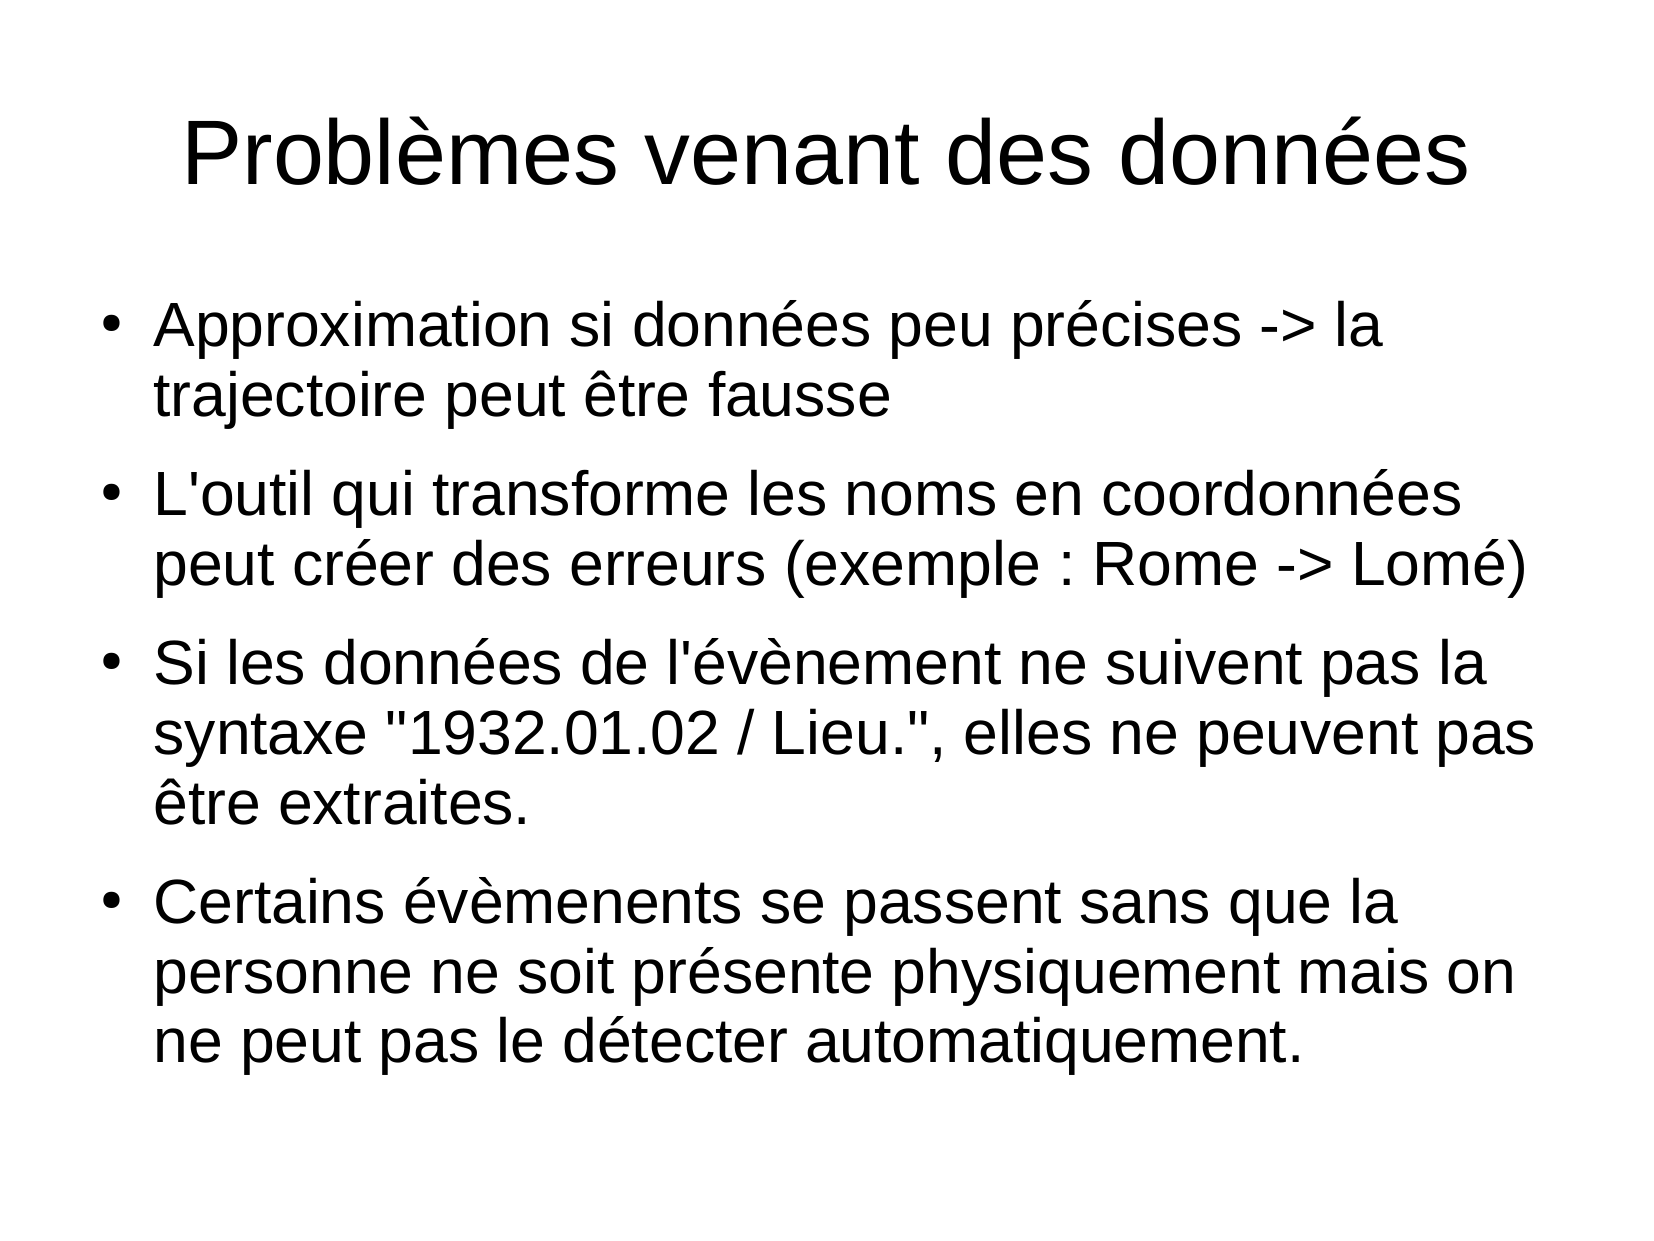

# Problèmes venant des données
Approximation si données peu précises -> la trajectoire peut être fausse
L'outil qui transforme les noms en coordonnées peut créer des erreurs (exemple : Rome -> Lomé)
Si les données de l'évènement ne suivent pas la syntaxe "1932.01.02 / Lieu.", elles ne peuvent pas être extraites.
Certains évèmenents se passent sans que la personne ne soit présente physiquement mais on ne peut pas le détecter automatiquement.